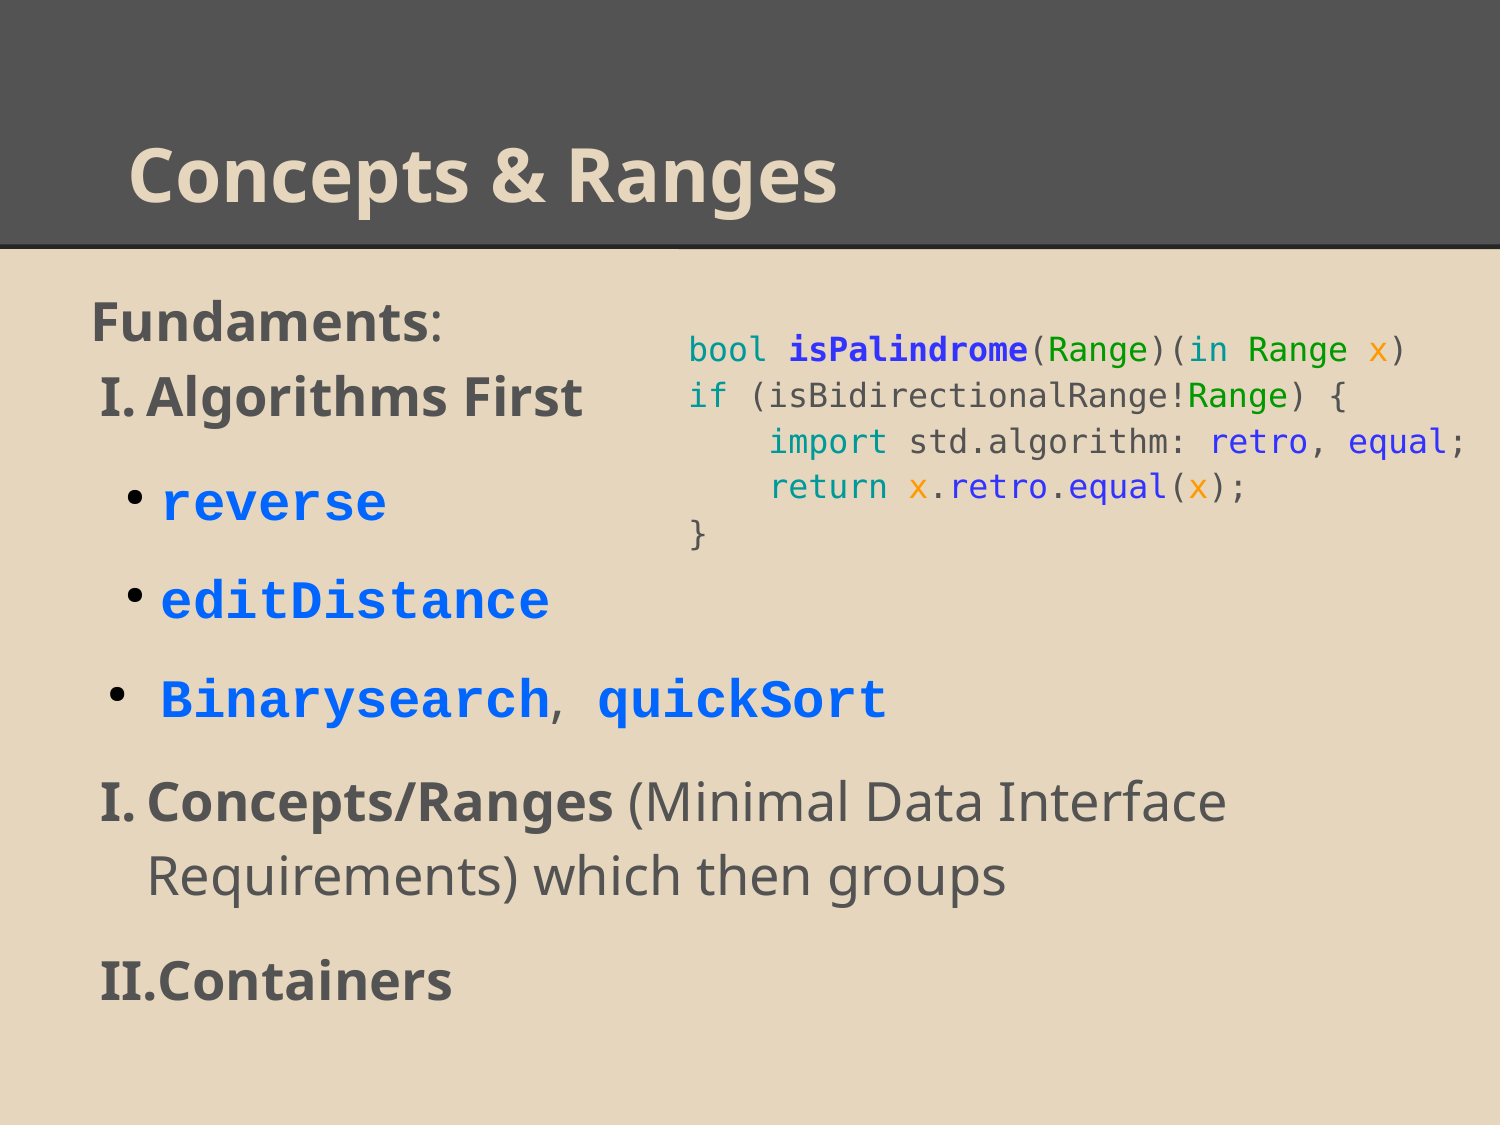

# Concepts & Ranges
Fundaments:
Algorithms First
reverse
editDistance
Binarysearch, quickSort
Concepts/Ranges (Minimal Data Interface Requirements) which then groups
Containers
bool isPalindrome(Range)(in Range x)
if (isBidirectionalRange!Range) {
 import std.algorithm: retro, equal;
 return x.retro.equal(x);
}